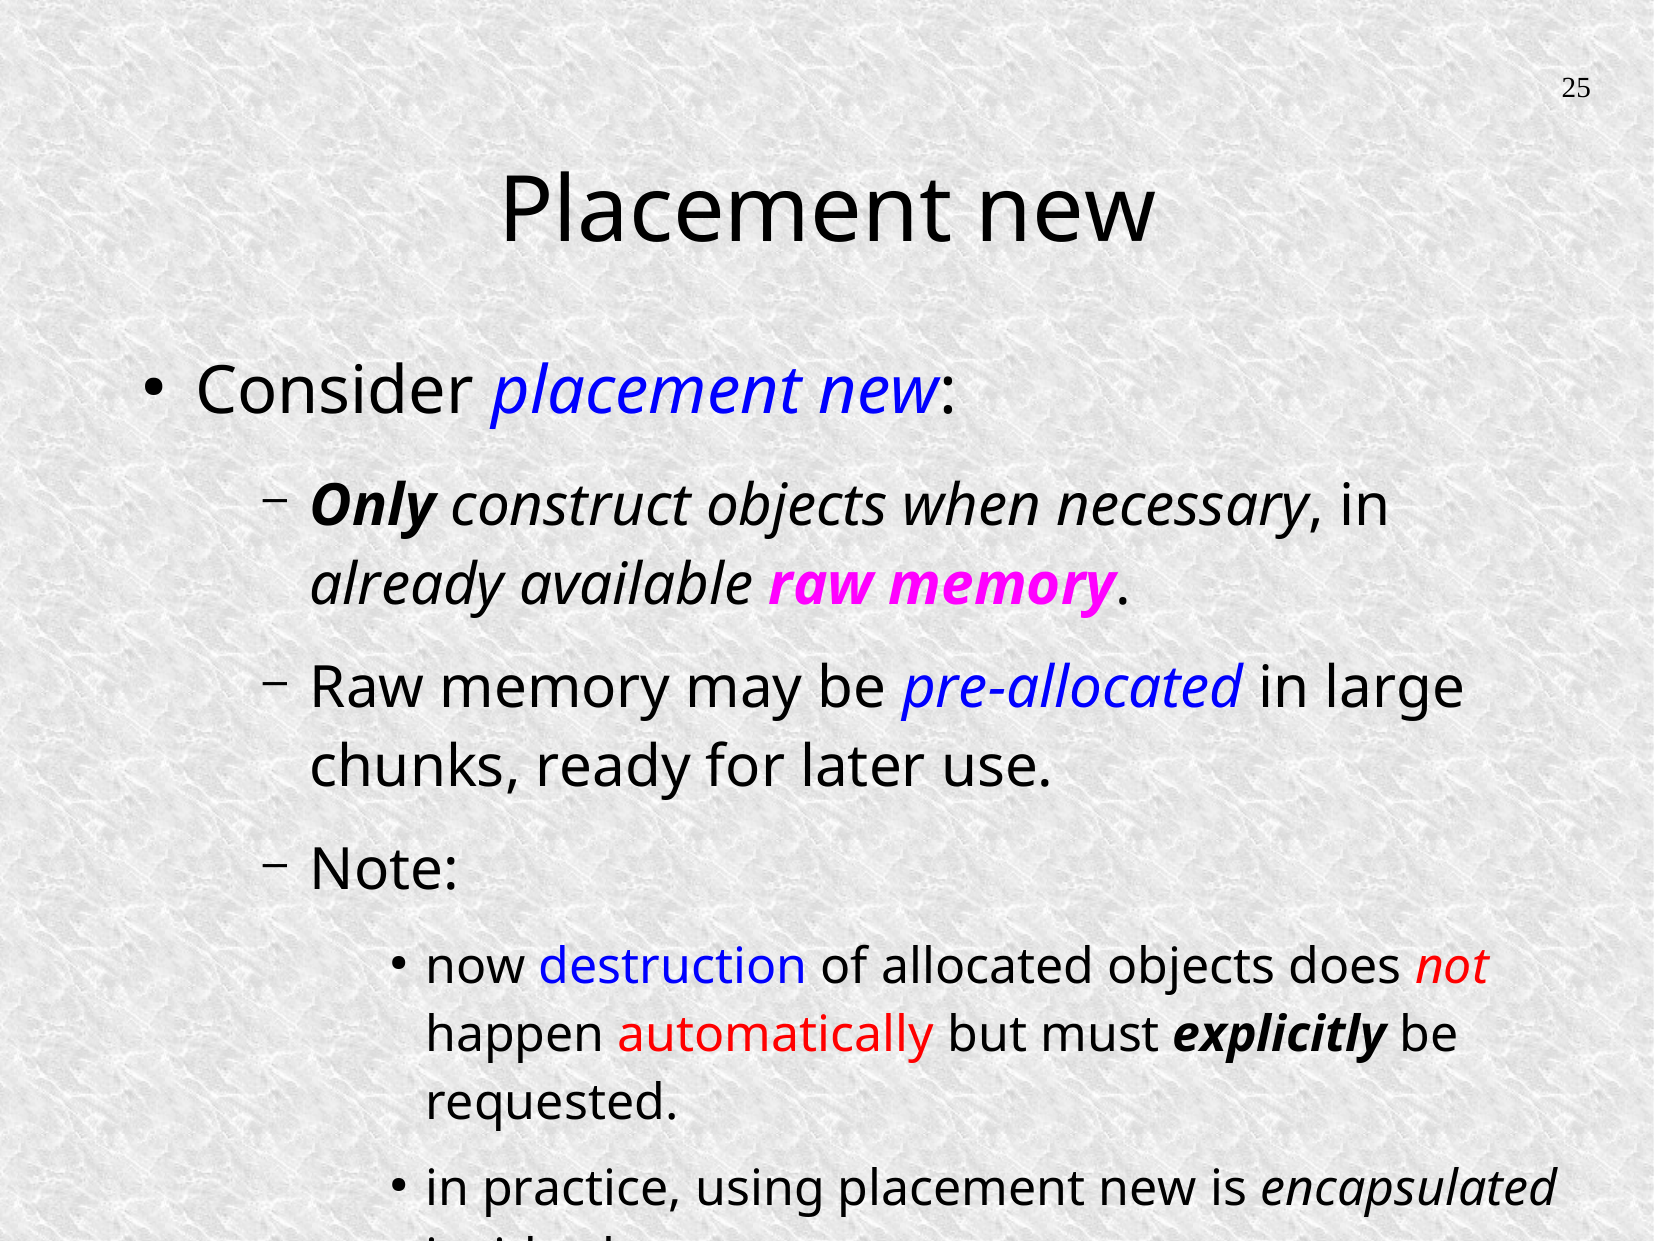

25
# Placement new
Consider placement new:
Only construct objects when necessary, in already available raw memory.
Raw memory may be pre-allocated in large chunks, ready for later use.
Note:
now destruction of allocated objects does not happen automatically but must explicitly be requested.
in practice, using placement new is encapsulated inside classes.